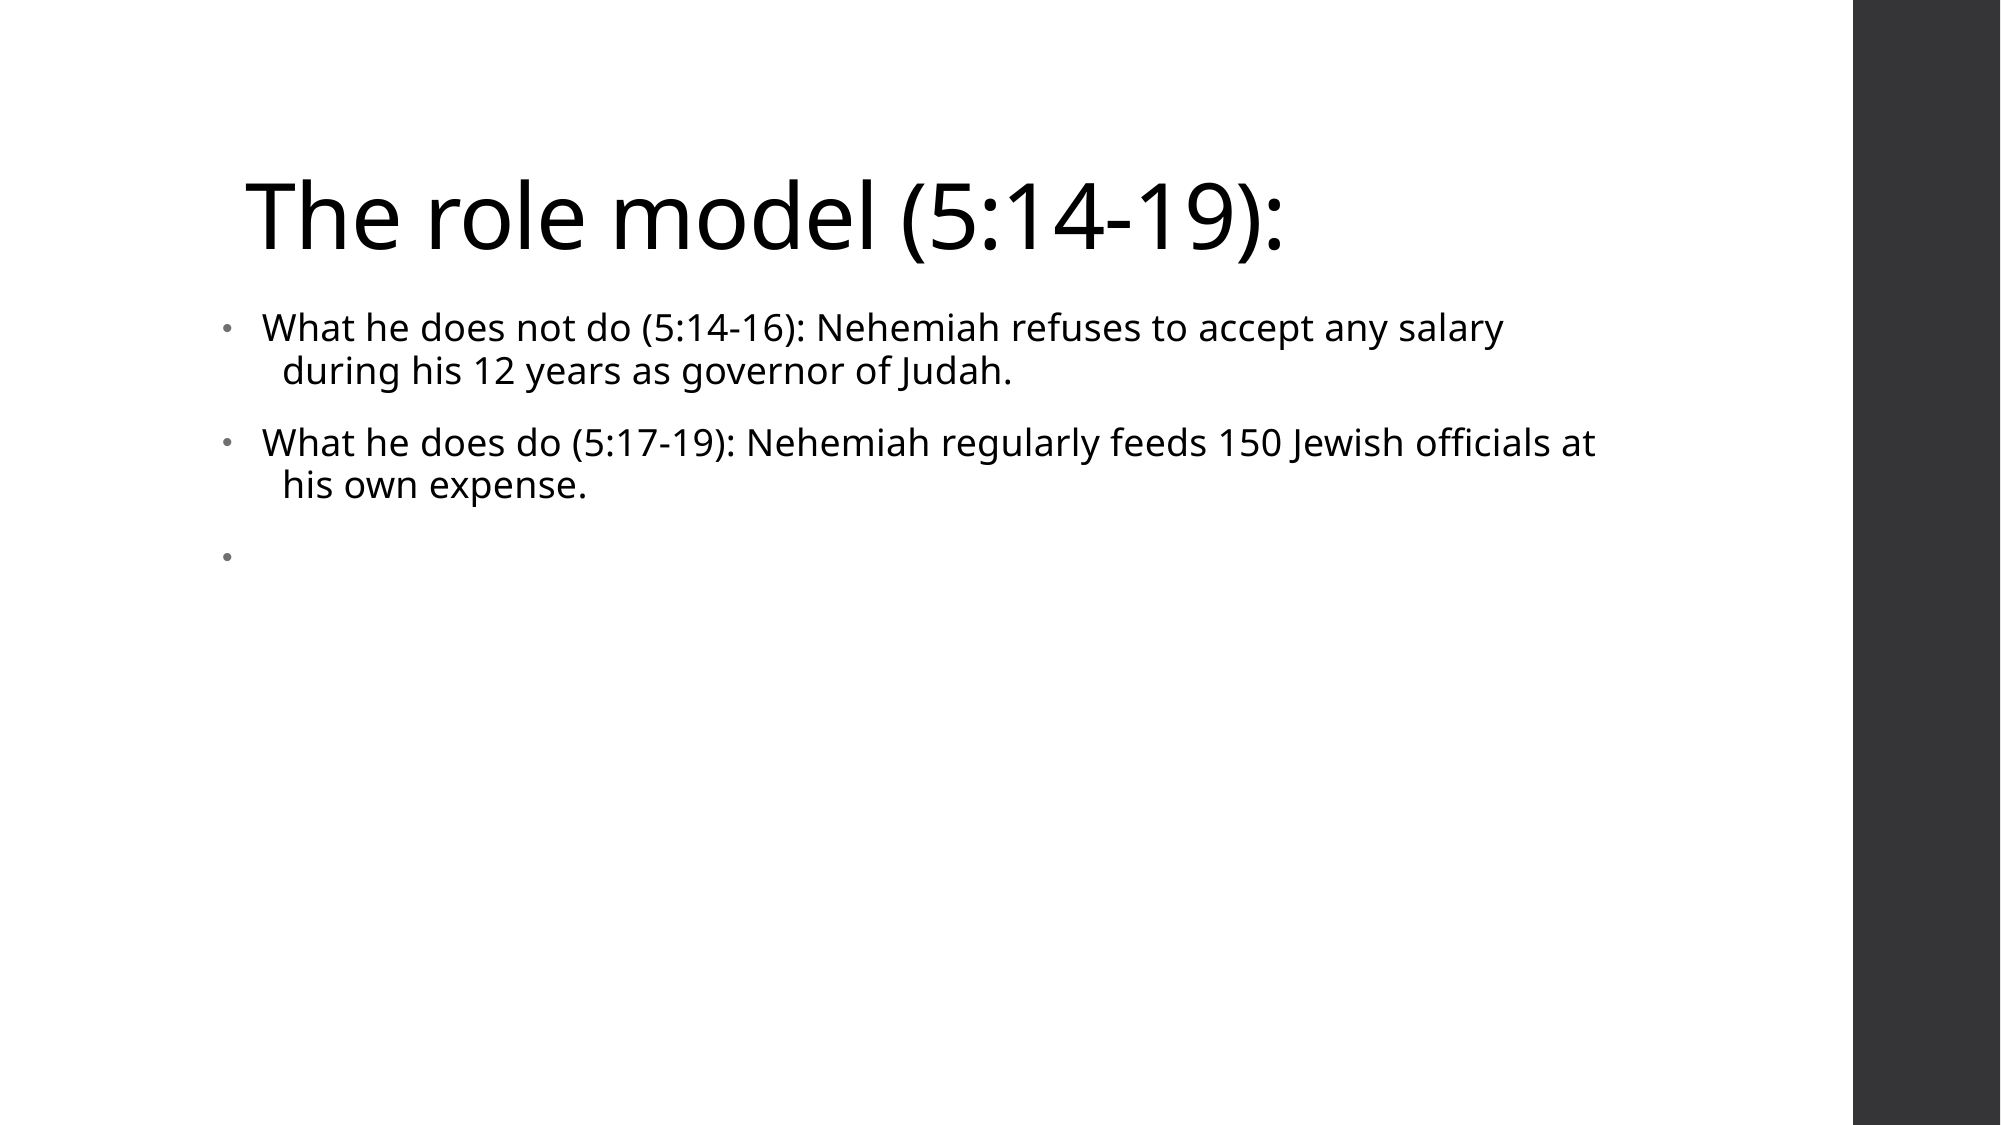

# The role model (5:14-19):
 What he does not do (5:14-16): Nehemiah refuses to accept any salary during his 12 years as governor of Judah.
 What he does do (5:17-19): Nehemiah regularly feeds 150 Jewish officials at his own expense.